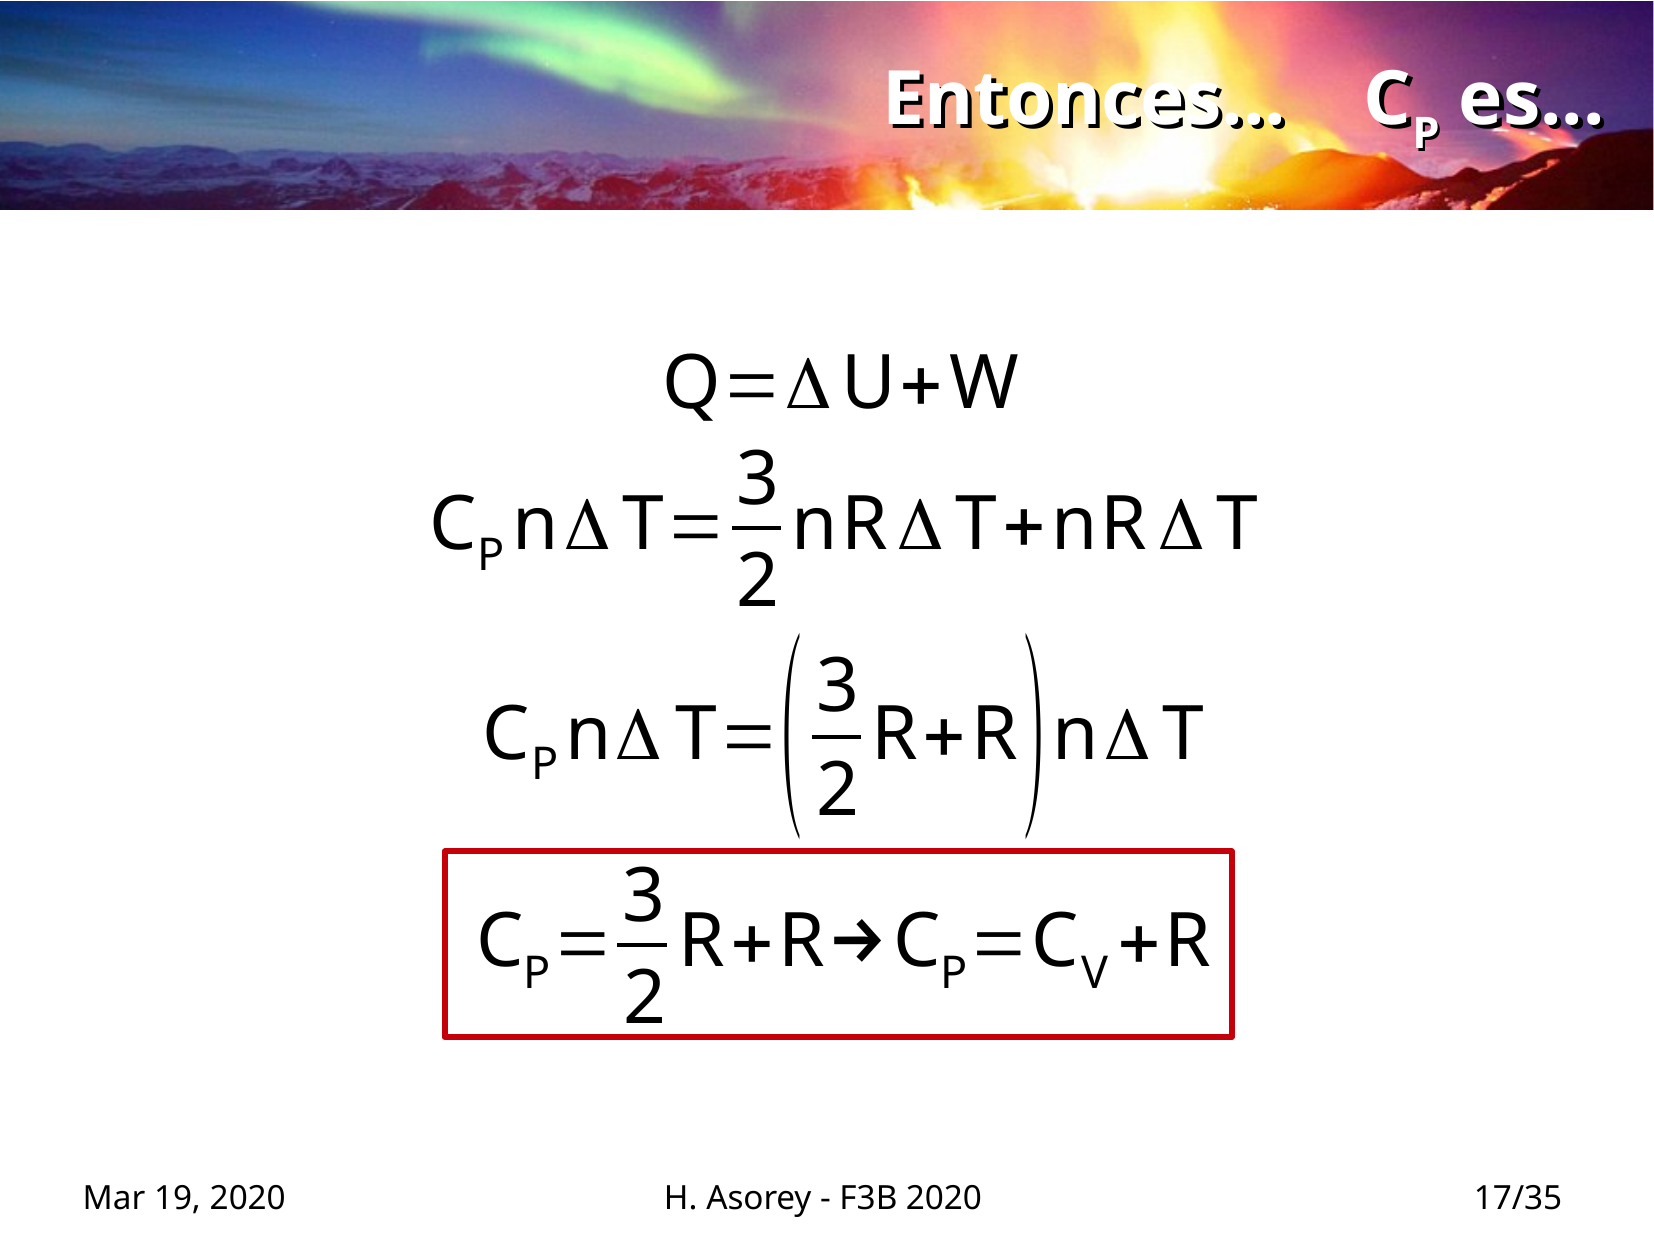

# Entonces... CP es...
Mar 19, 2020
H. Asorey - F3B 2020
17